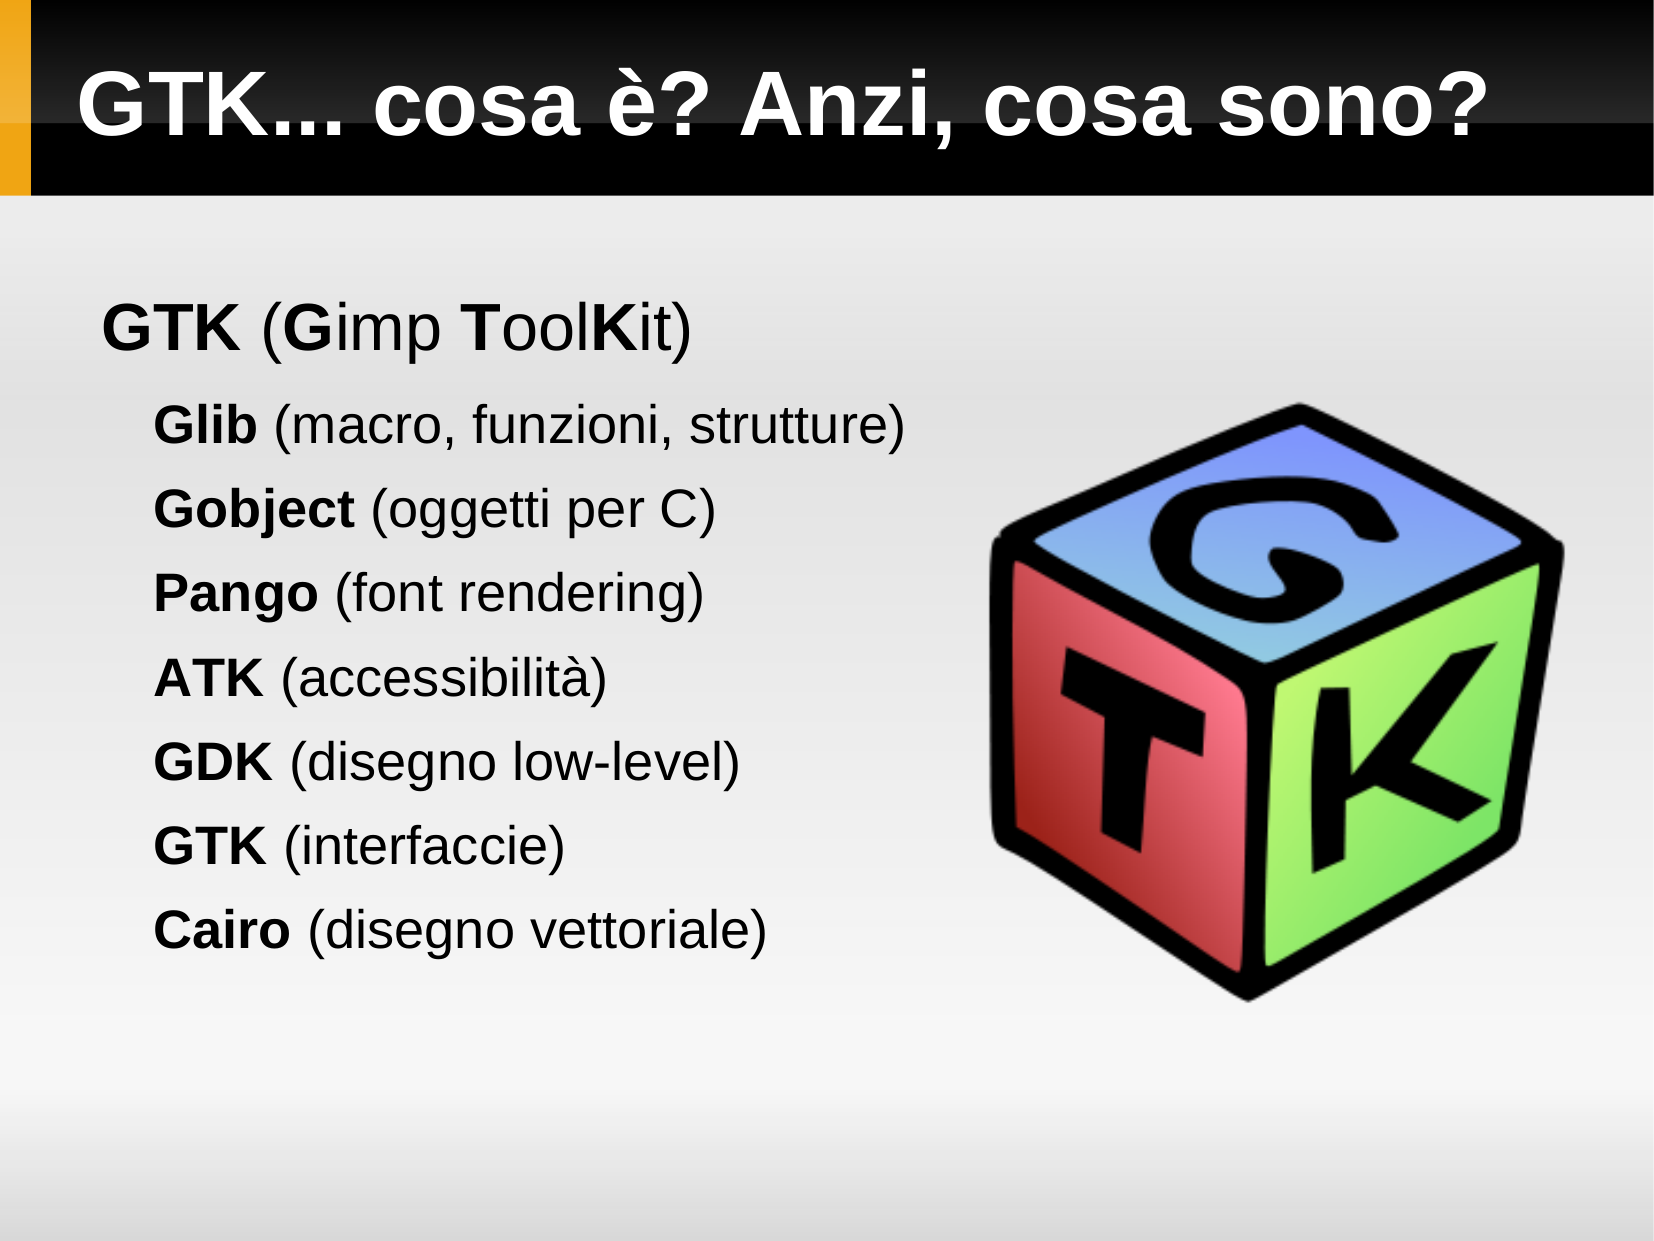

# GTK... cosa è? Anzi, cosa sono?
 GTK (Gimp ToolKit)
Glib (macro, funzioni, strutture)
Gobject (oggetti per C)
Pango (font rendering)
ATK (accessibilità)
GDK (disegno low-level)
GTK (interfaccie)
Cairo (disegno vettoriale)